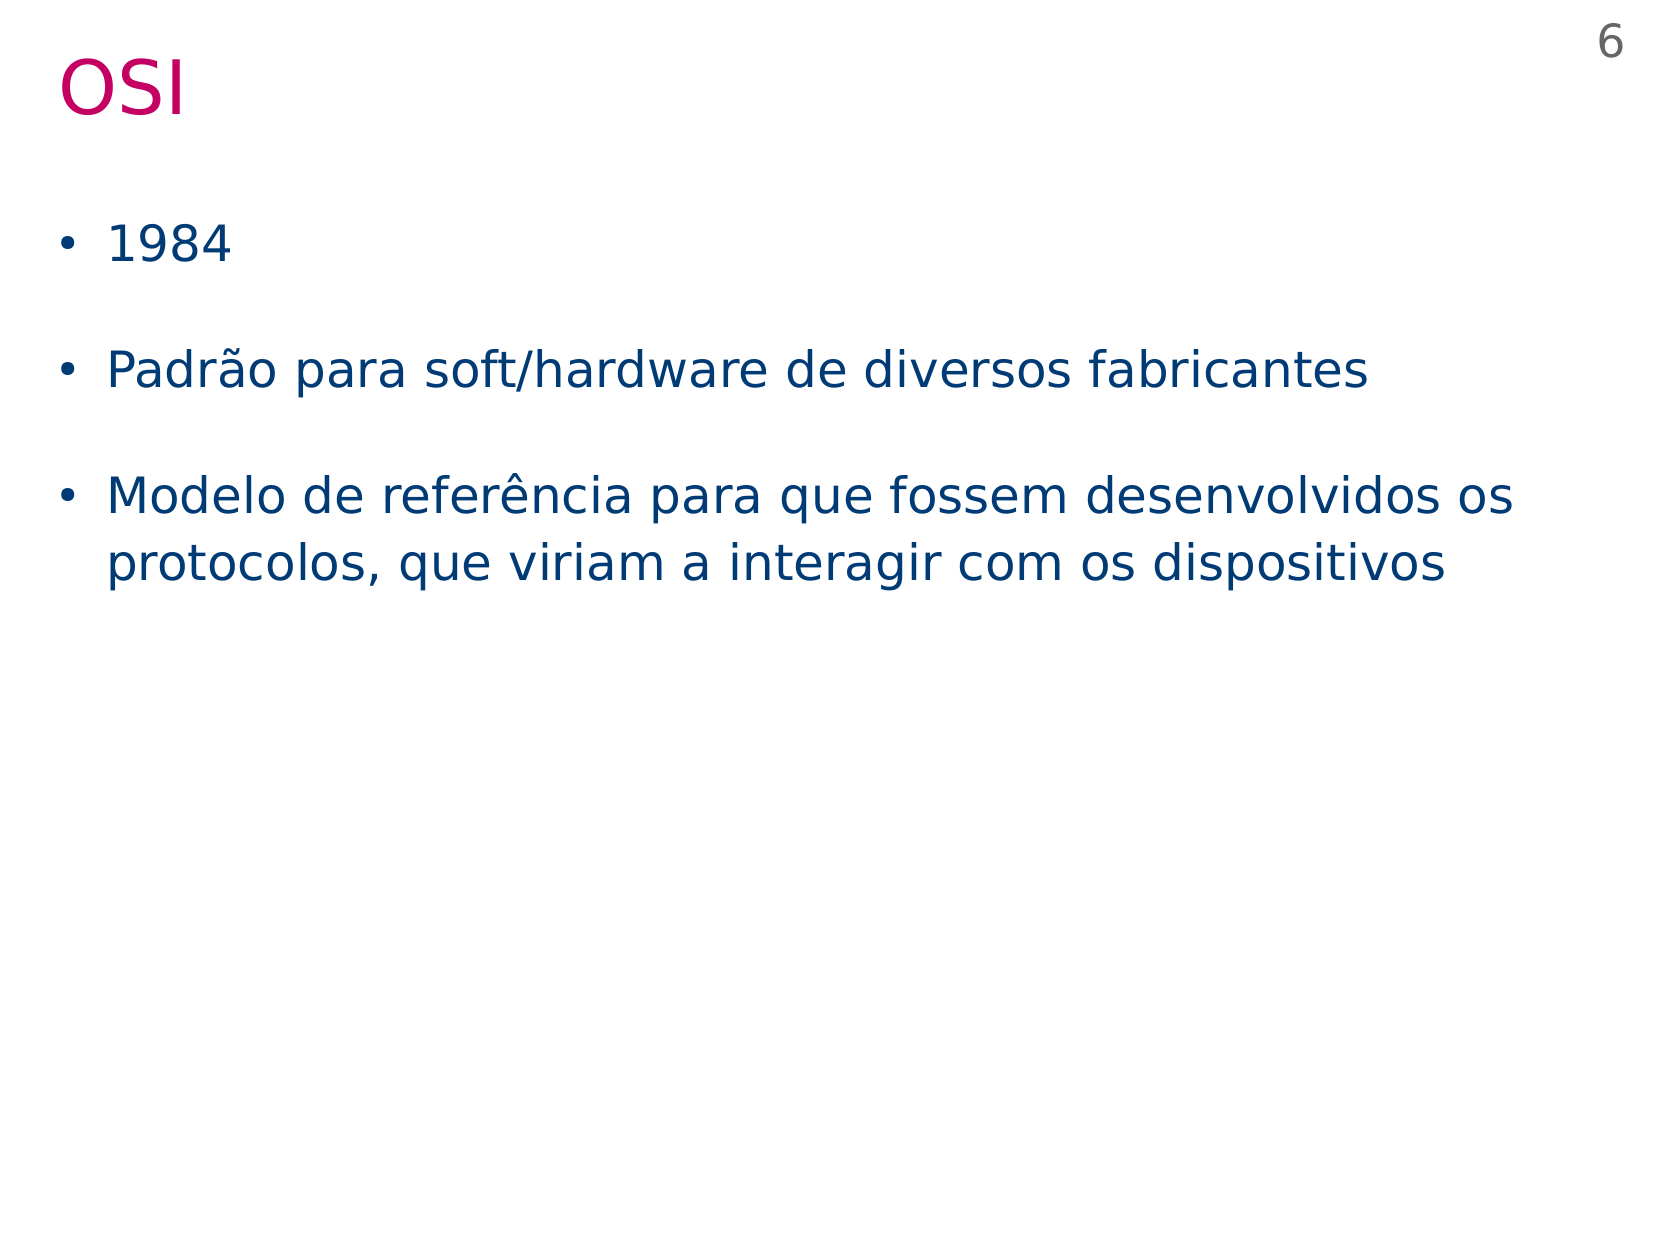

6
# OSI
1984
Padrão para soft/hardware de diversos fabricantes
Modelo de referência para que fossem desenvolvidos os protocolos, que viriam a interagir com os dispositivos